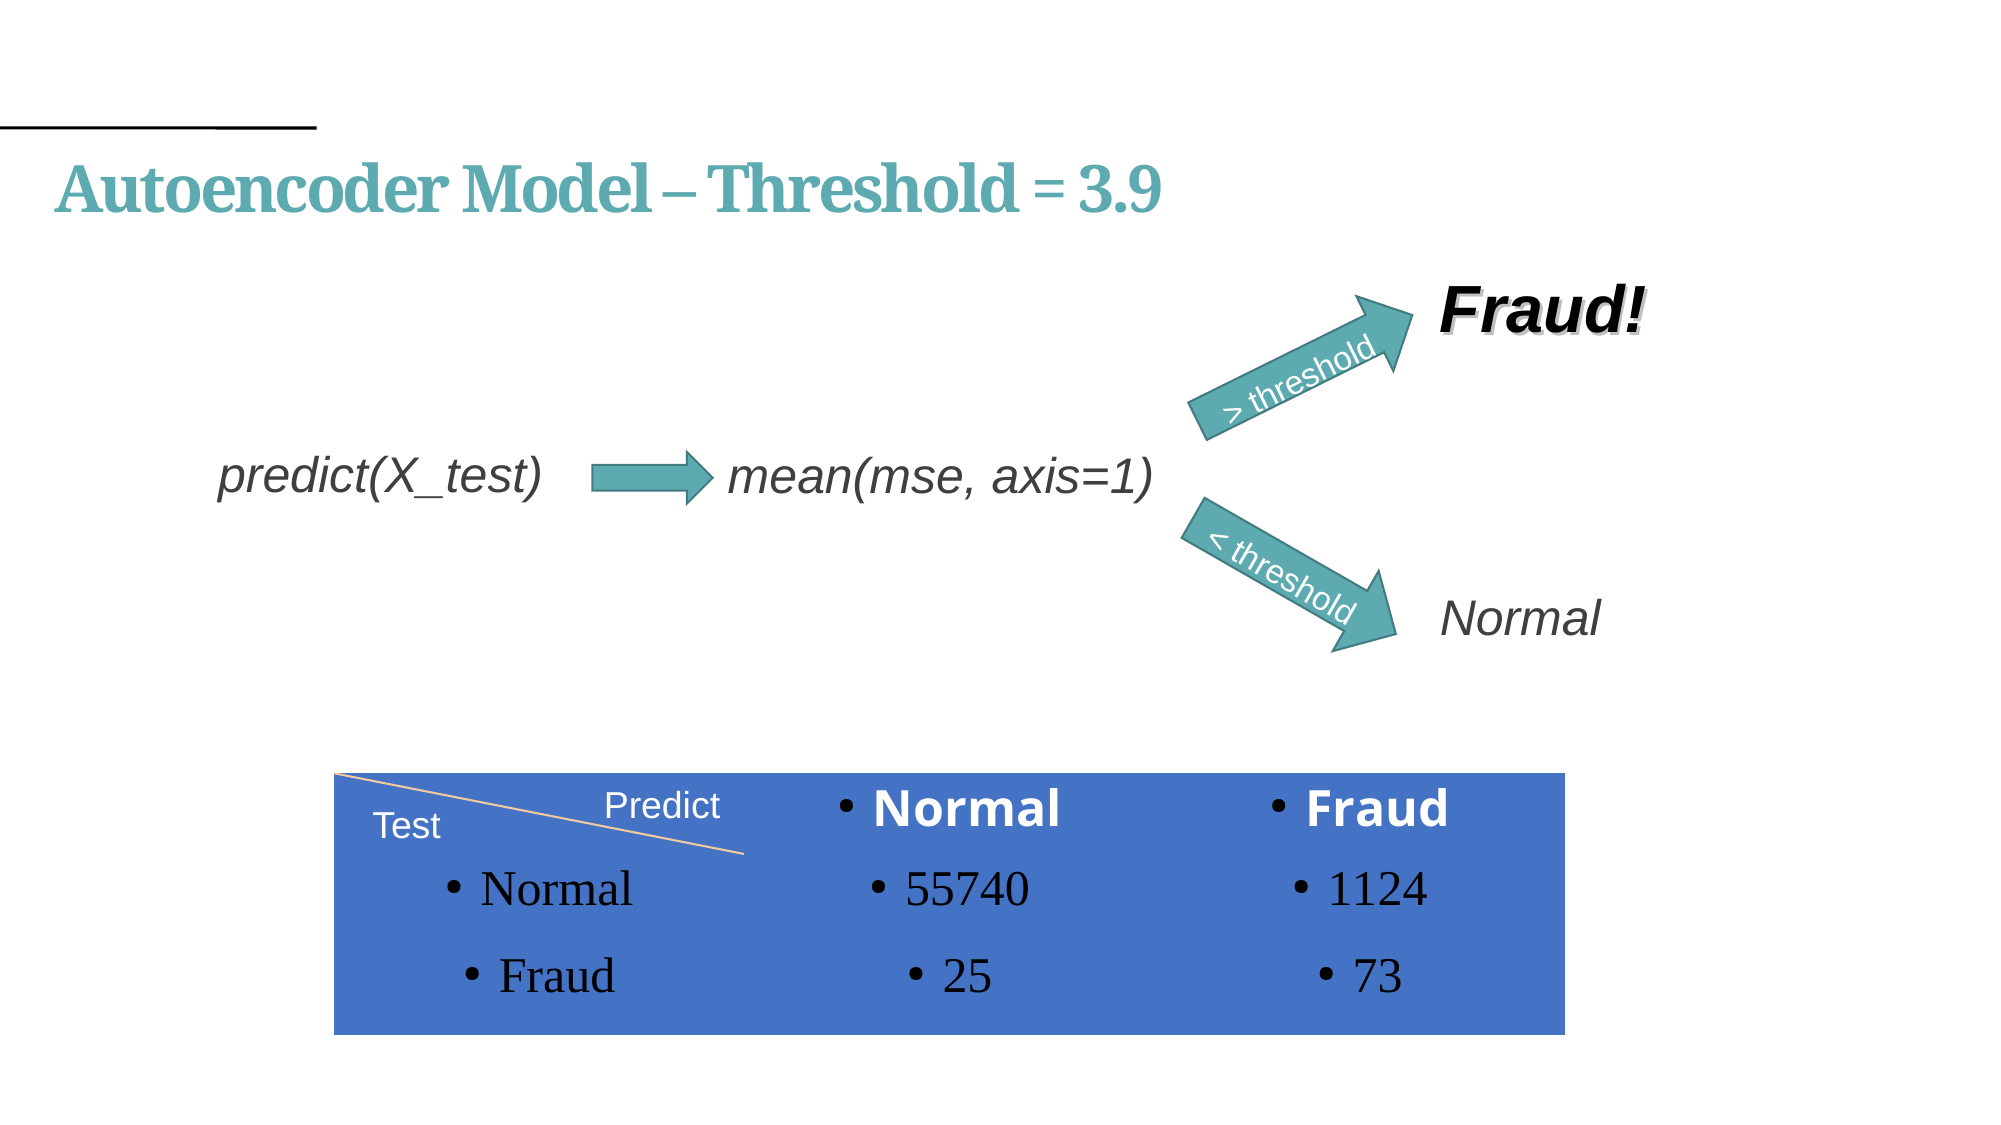

# Autoencoder Model – Threshold = 3.9
Fraud!
> threshold
predict(X_test)
mean(mse, axis=1)
< threshold
Normal
| | Normal | Fraud |
| --- | --- | --- |
| Normal | 55740 | 1124 |
| Fraud | 25 | 73 |
Predict
Test